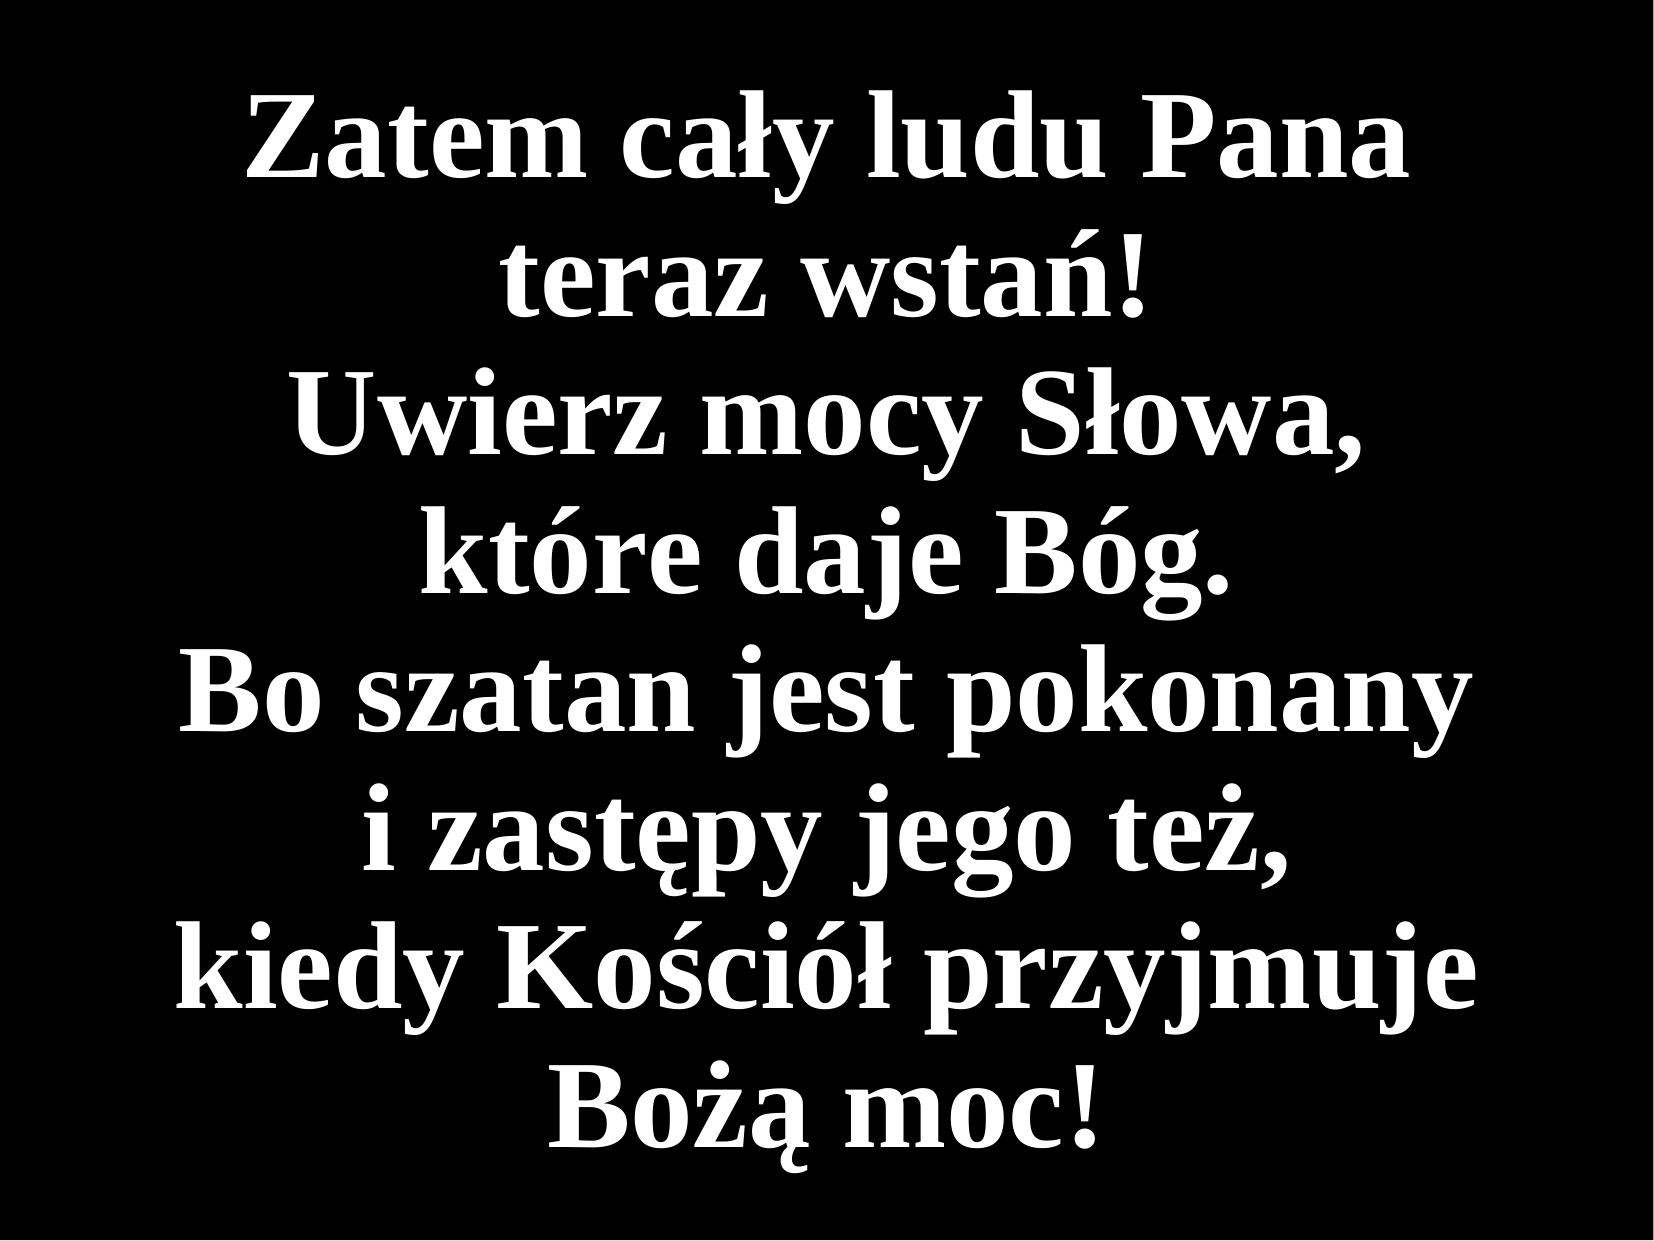

# Zatem cały ludu Pana teraz wstań! Uwierz mocy Słowa, które daje Bóg. Bo szatan jest pokonany i zastępy jego też, kiedy Kościół przyjmuje Bożą moc!